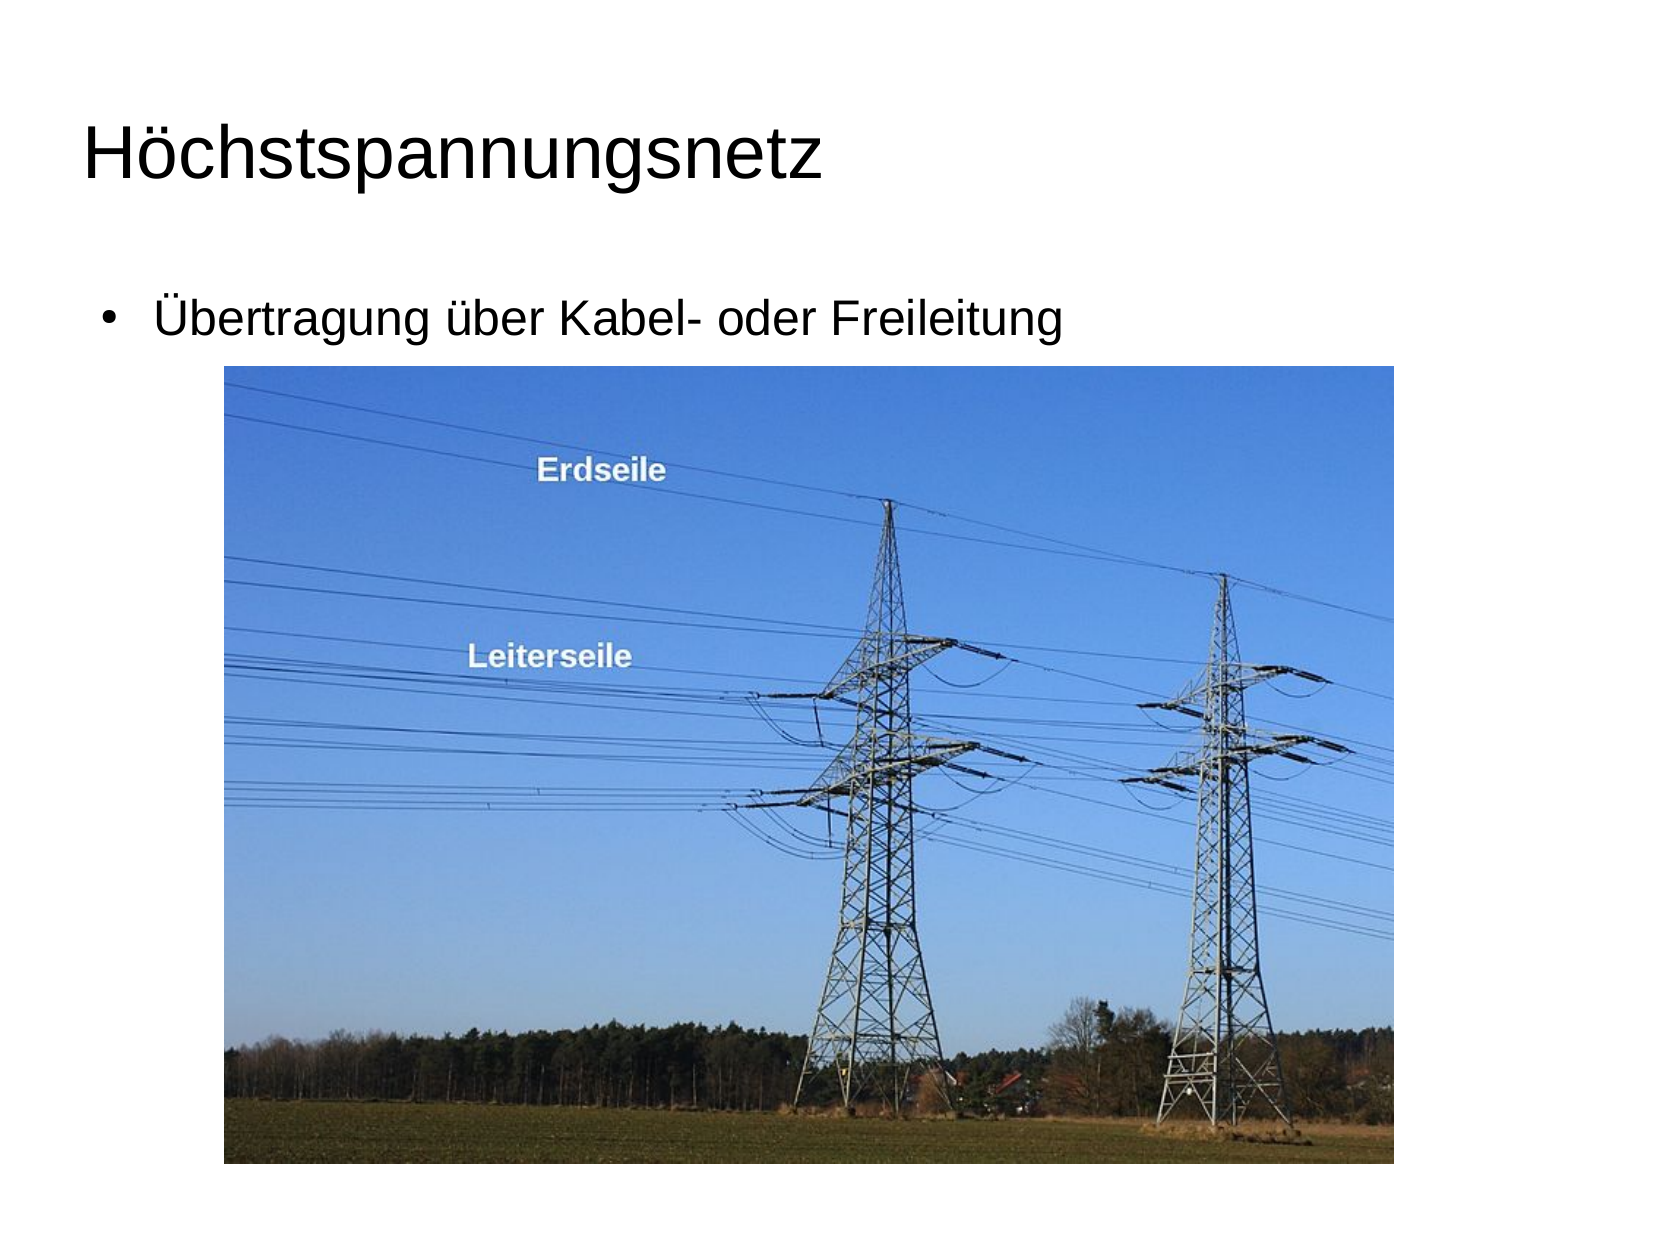

# Höchstspannungsnetz
Übertragung über Kabel- oder Freileitung